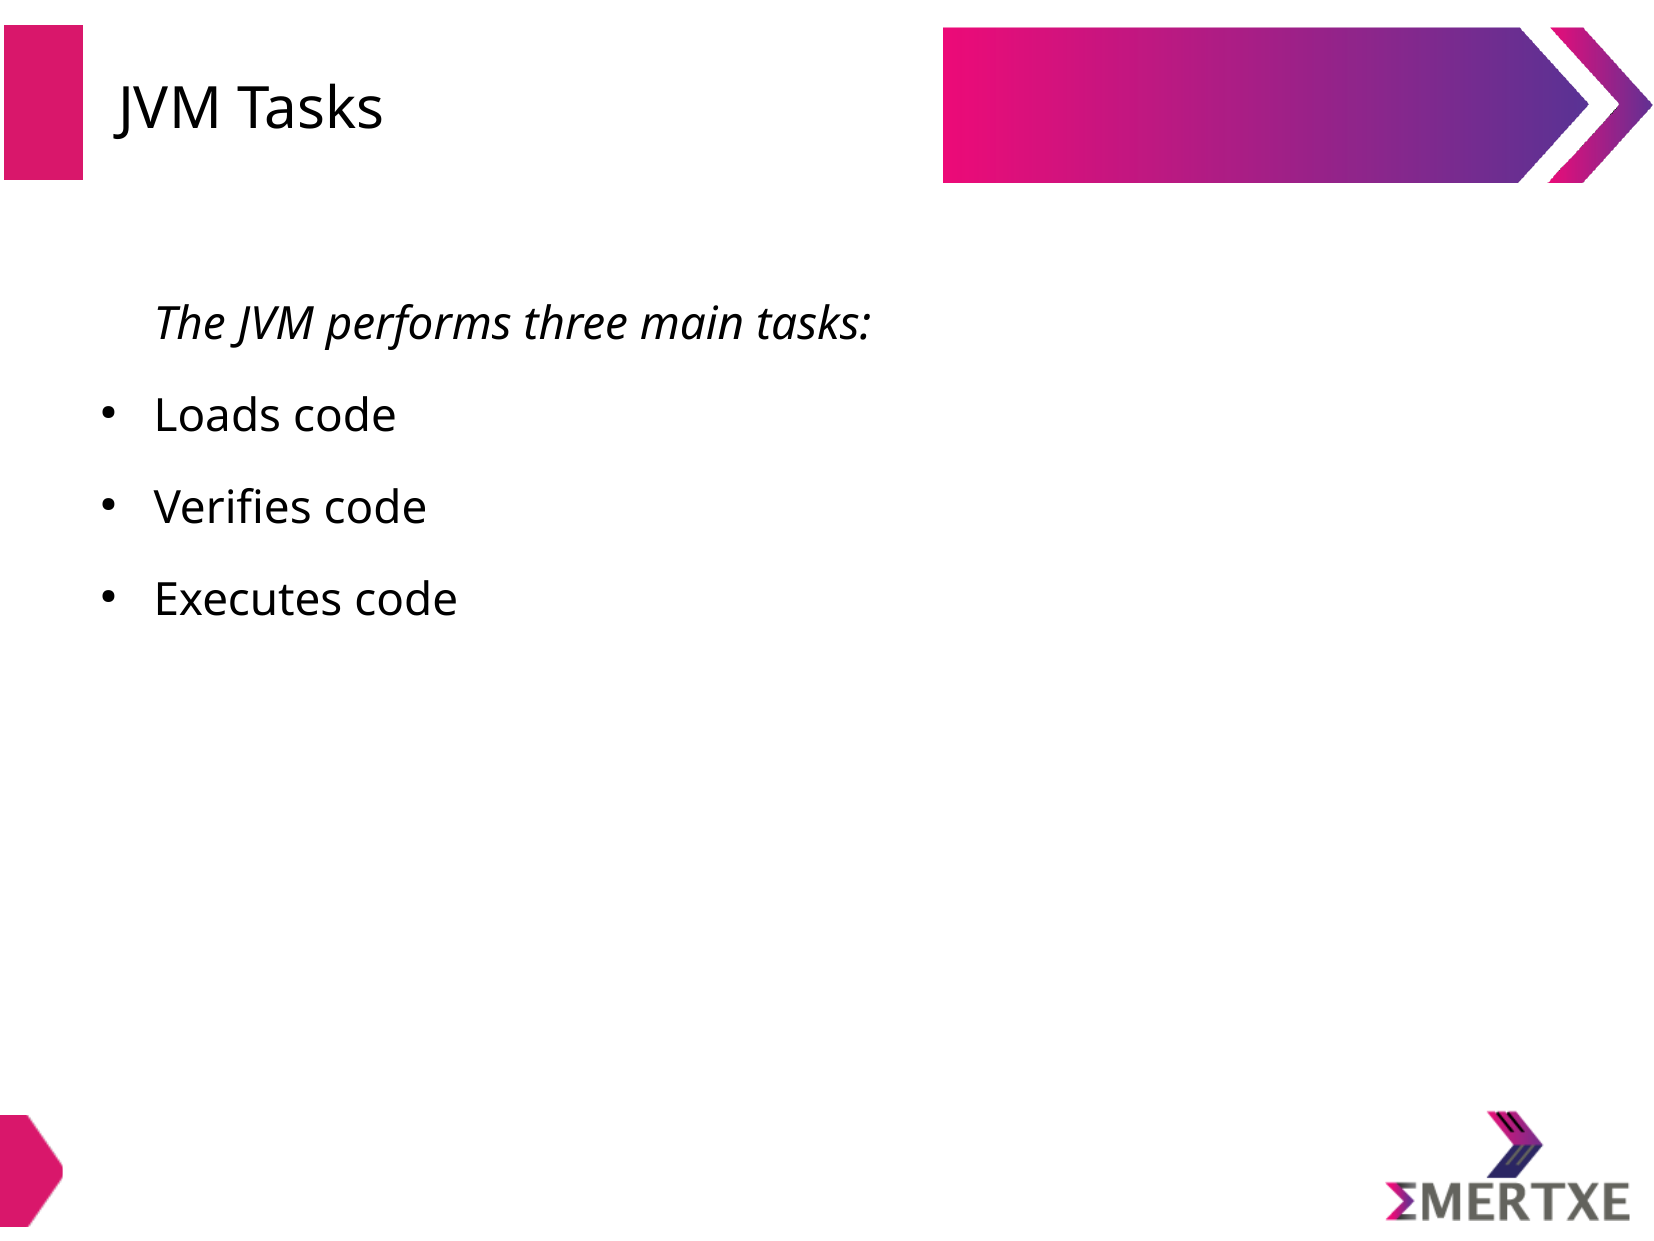

# JVM Tasks
The JVM performs three main tasks:
Loads code
Verifies code
Executes code